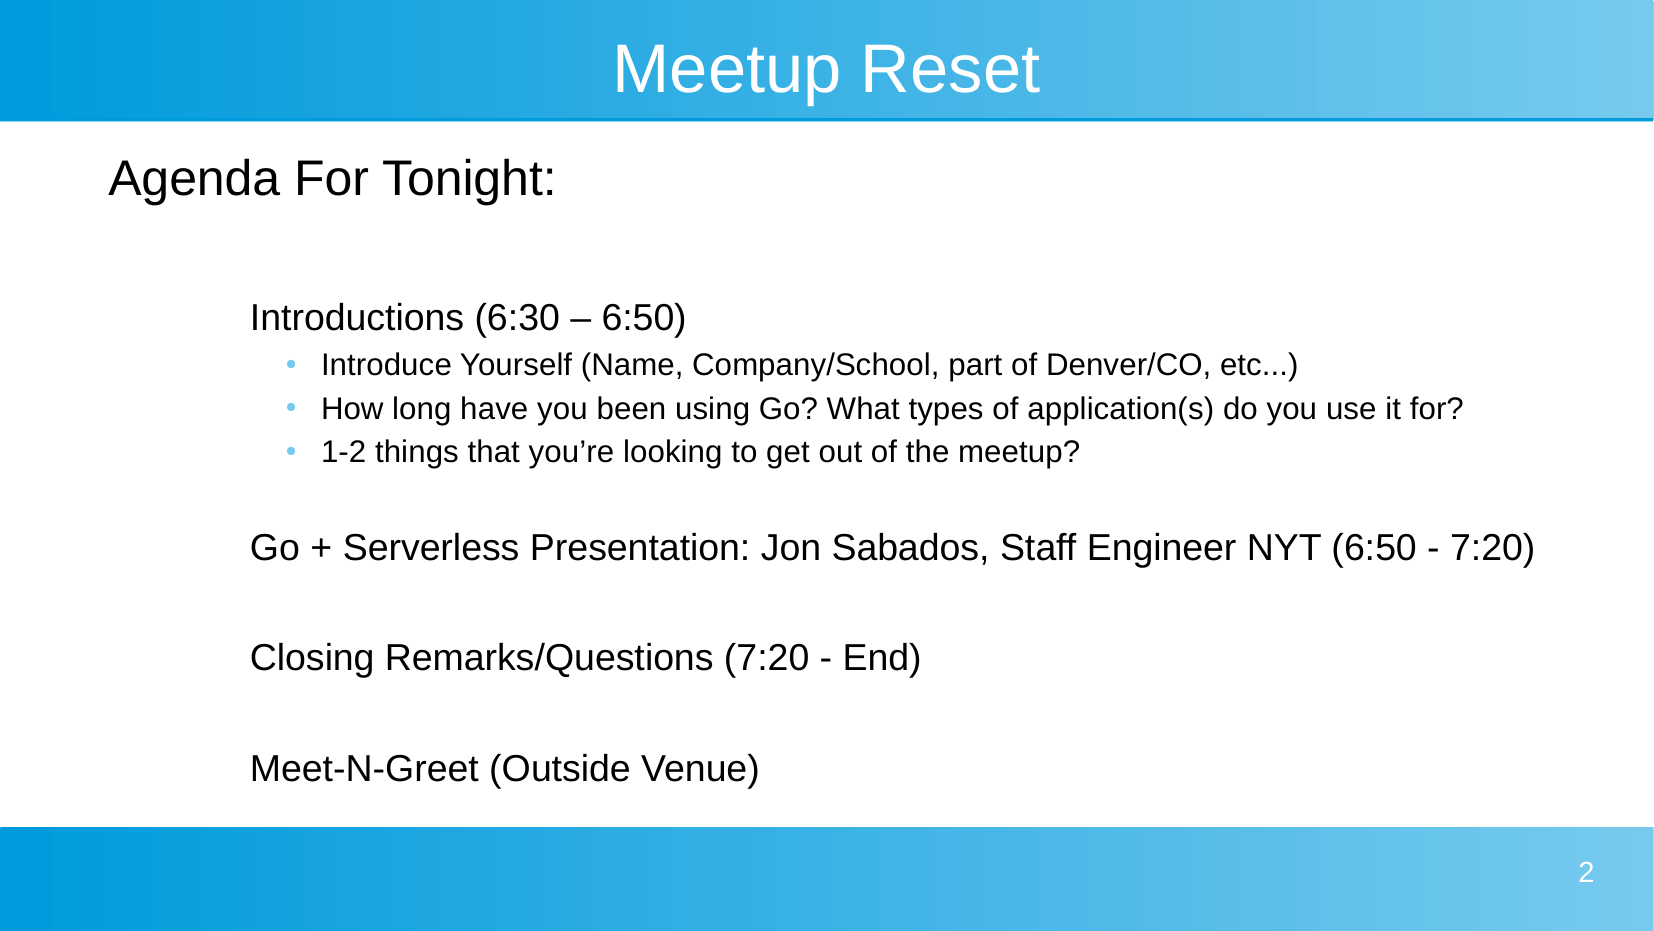

# Meetup Reset
Agenda For Tonight:
Introductions (6:30 – 6:50)
Introduce Yourself (Name, Company/School, part of Denver/CO, etc...)
How long have you been using Go? What types of application(s) do you use it for?
1-2 things that you’re looking to get out of the meetup?
Go + Serverless Presentation: Jon Sabados, Staff Engineer NYT (6:50 - 7:20)
Closing Remarks/Questions (7:20 - End)
Meet-N-Greet (Outside Venue)
2